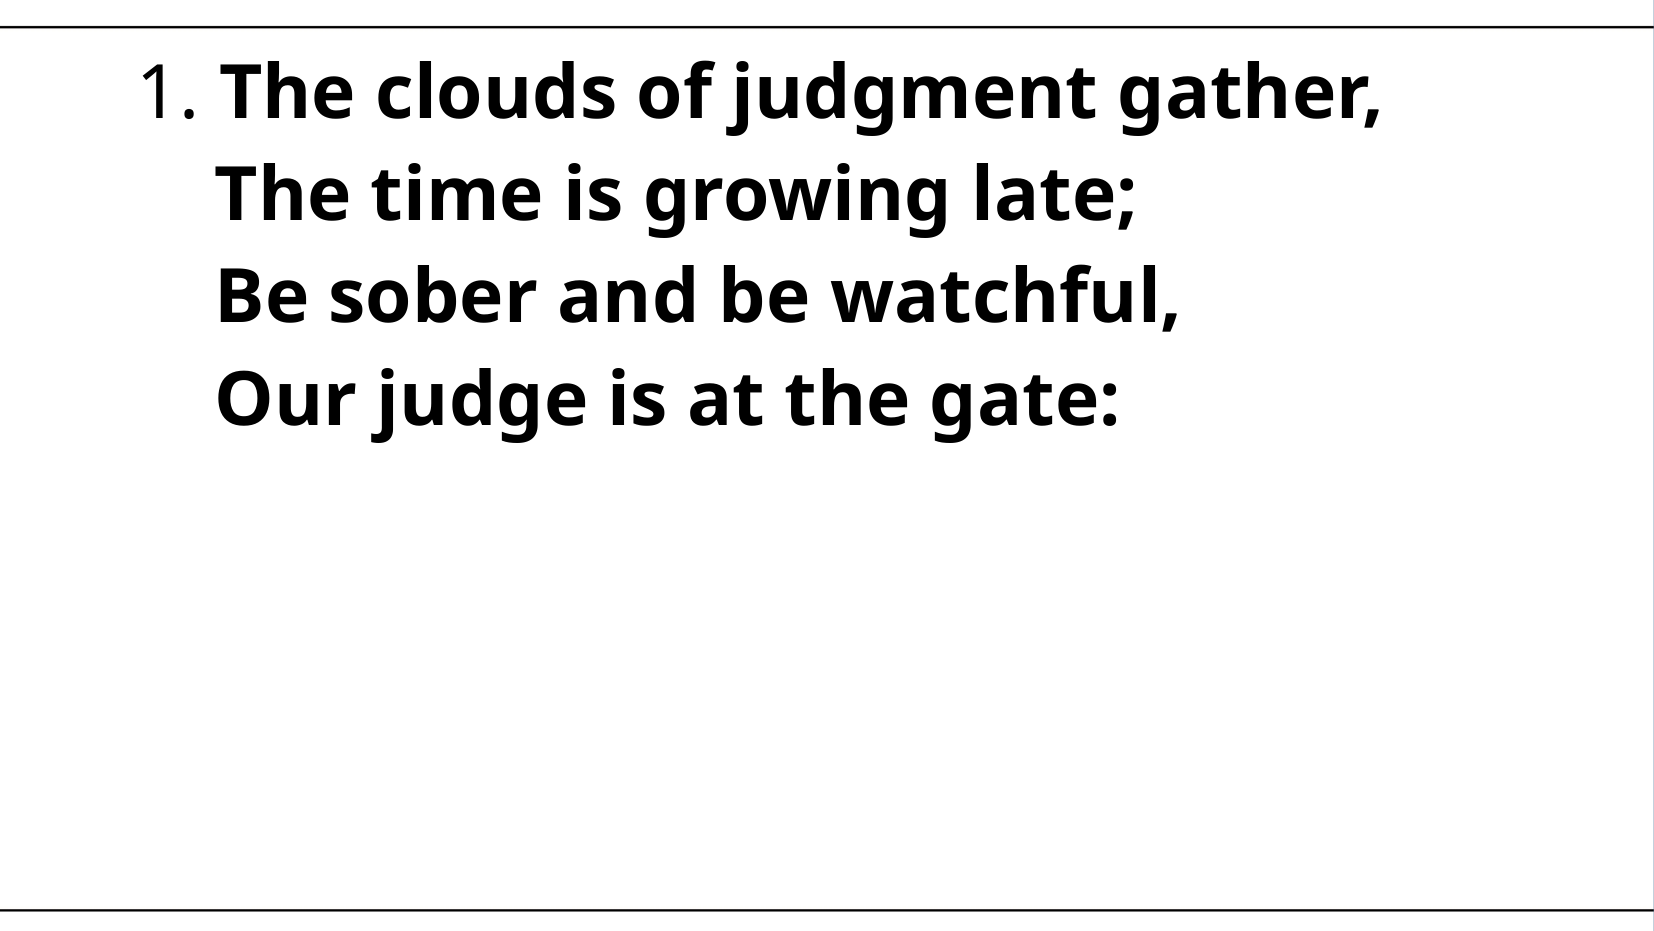

1. The clouds of judgment gather,
 The time is growing late;
 Be sober and be watchful,
 Our judge is at the gate: